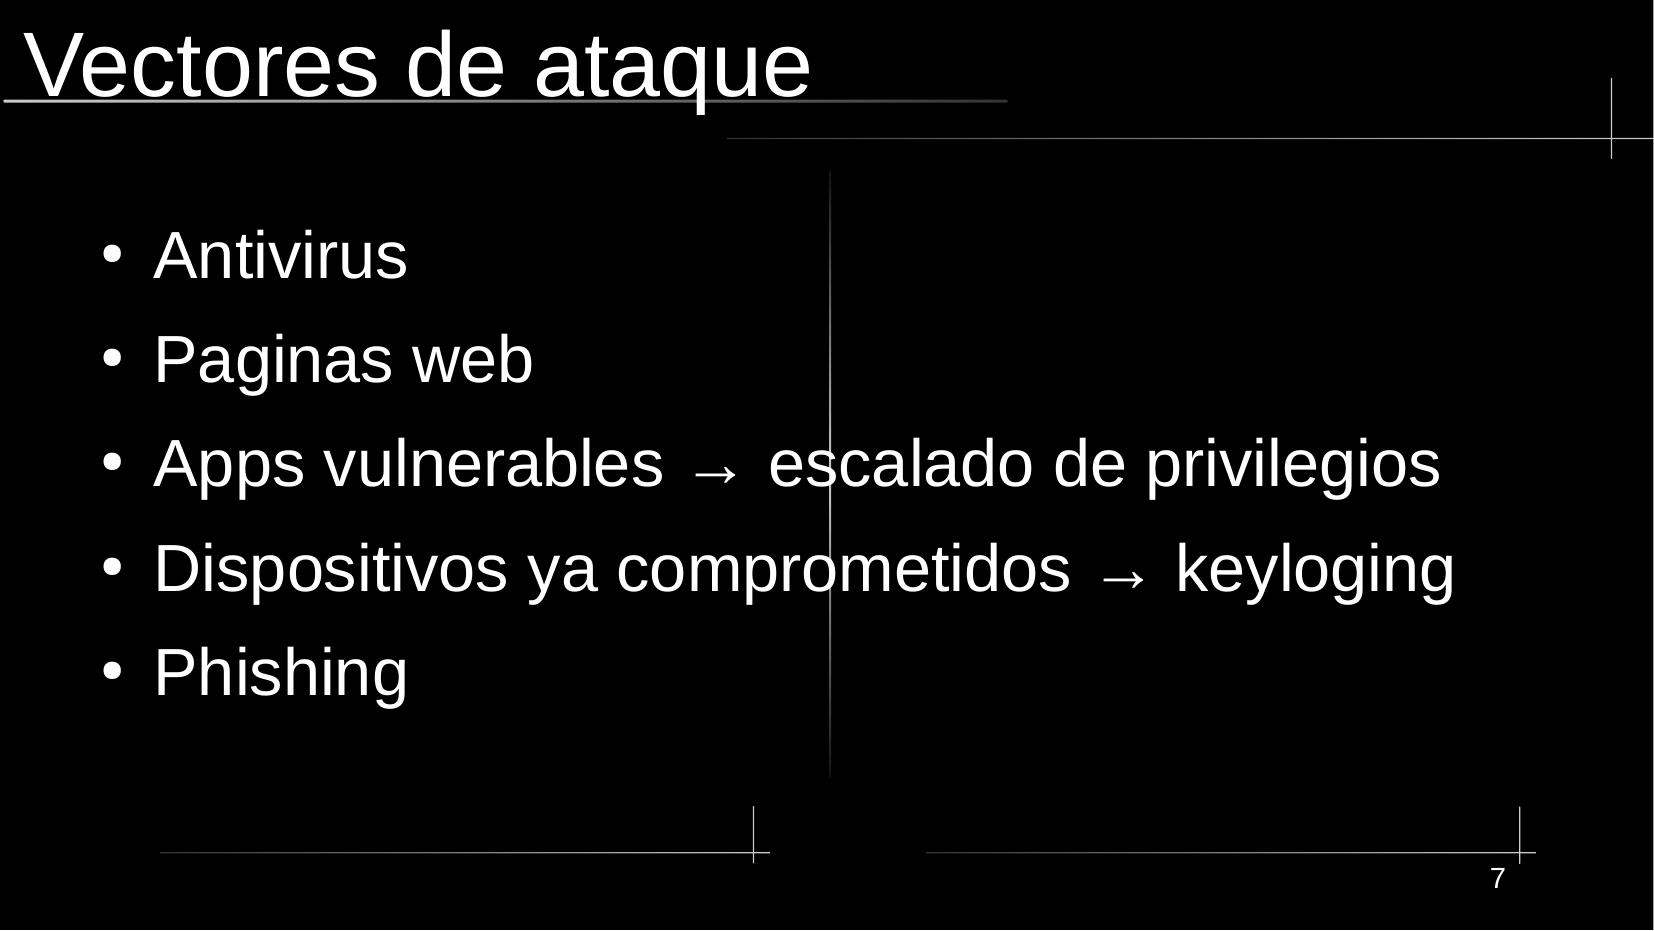

# Vectores de ataque
Antivirus
Paginas web
Apps vulnerables → escalado de privilegios
Dispositivos ya comprometidos → keyloging
Phishing
7